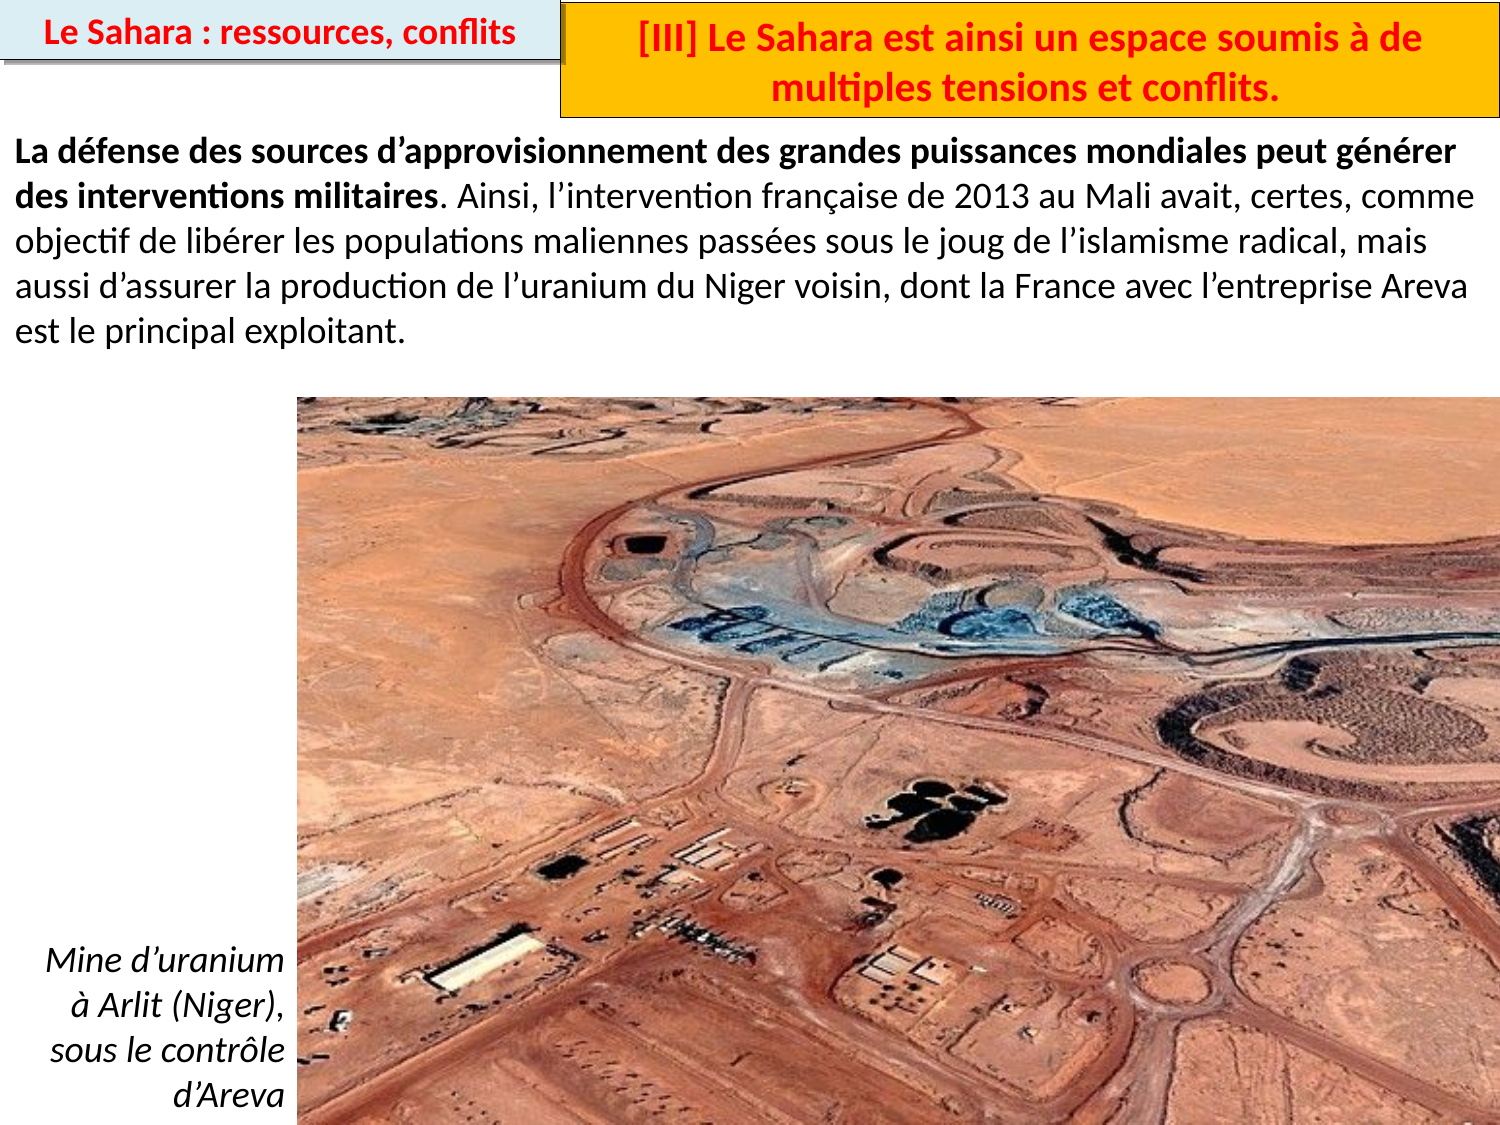

Le Sahara : ressources, conflits
[III] Le Sahara est ainsi un espace soumis à de multiples tensions et conflits.
La défense des sources d’approvisionnement des grandes puissances mondiales peut générer des interventions militaires. Ainsi, l’intervention française de 2013 au Mali avait, certes, comme objectif de libérer les populations maliennes passées sous le joug de l’islamisme radical, mais aussi d’assurer la production de l’uranium du Niger voisin, dont la France avec l’entreprise Areva est le principal exploitant.
Mine d’uranium à Arlit (Niger), sous le contrôle d’Areva